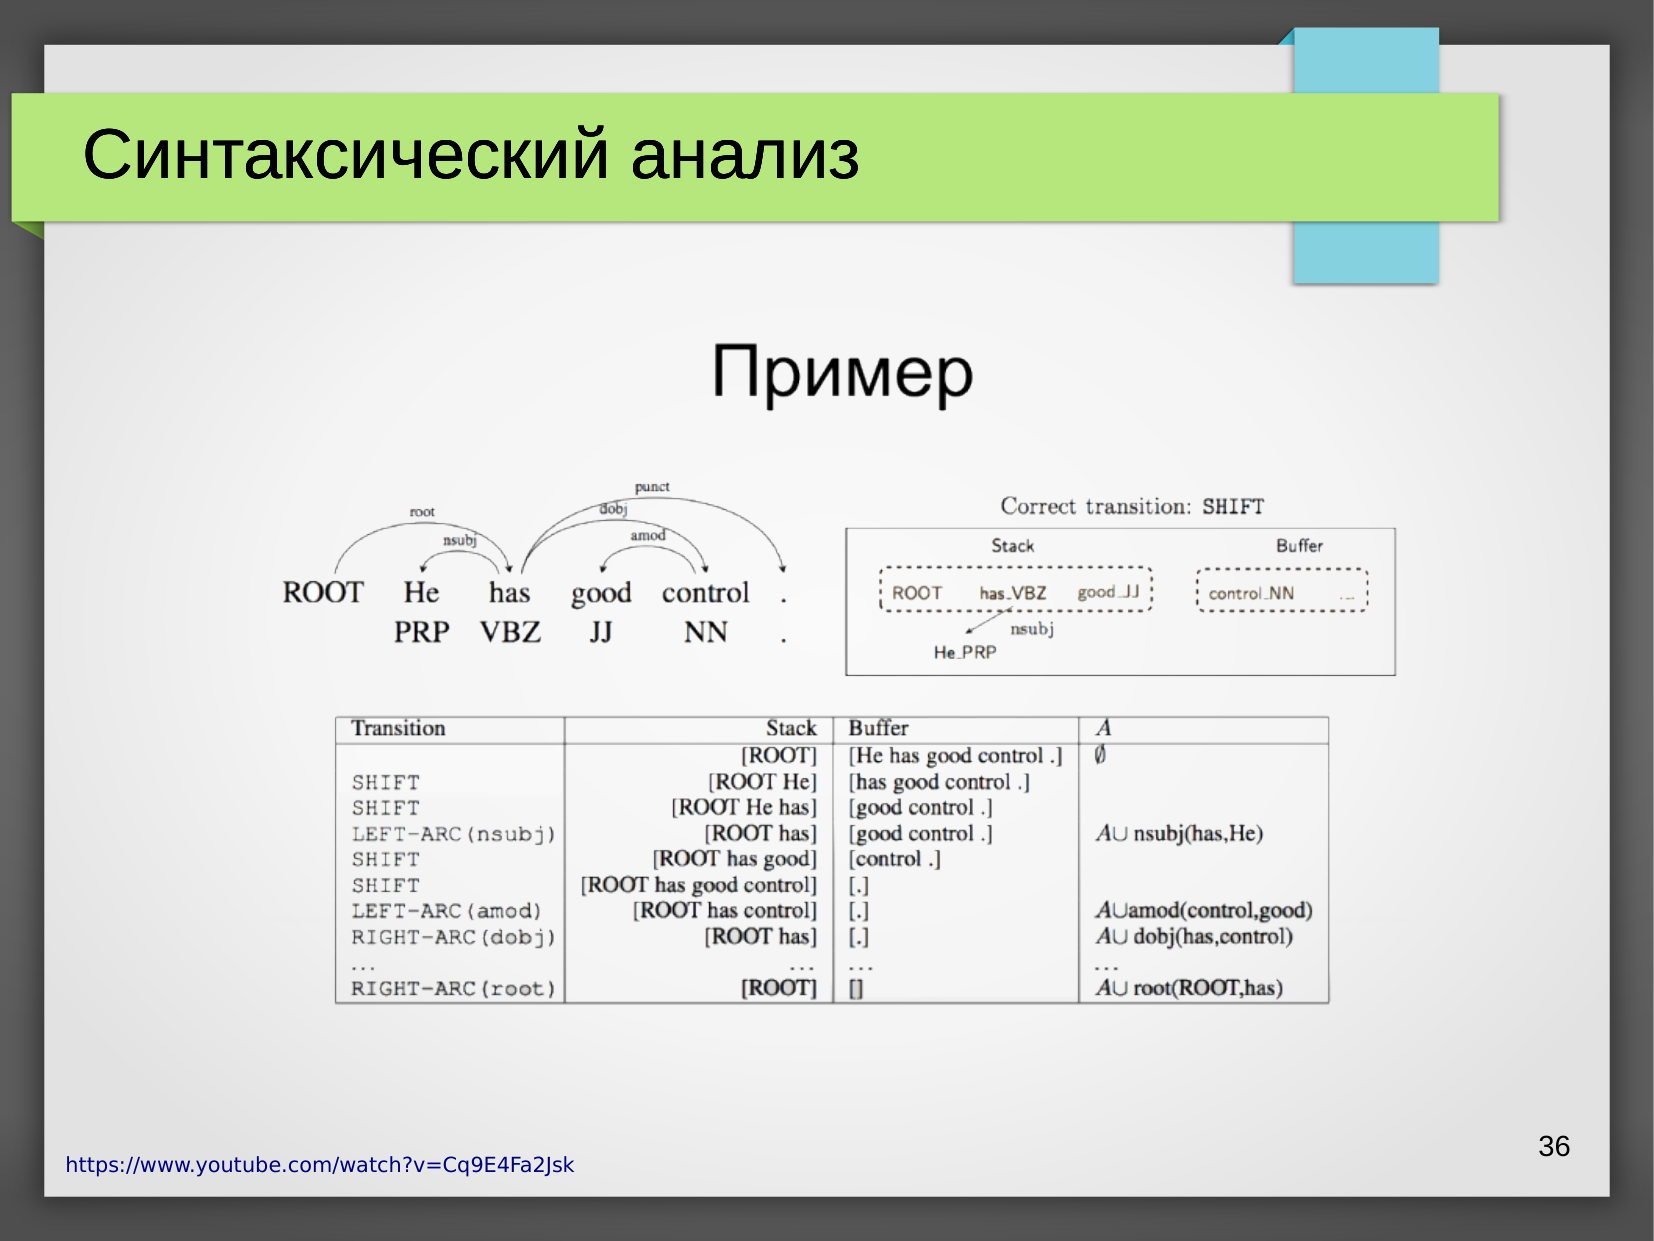

# Синтаксический анализ
Синтаксический анализ
Синтаксический анализ
36
https://www.youtube.com/watch?v=Cq9E4Fa2Jsk